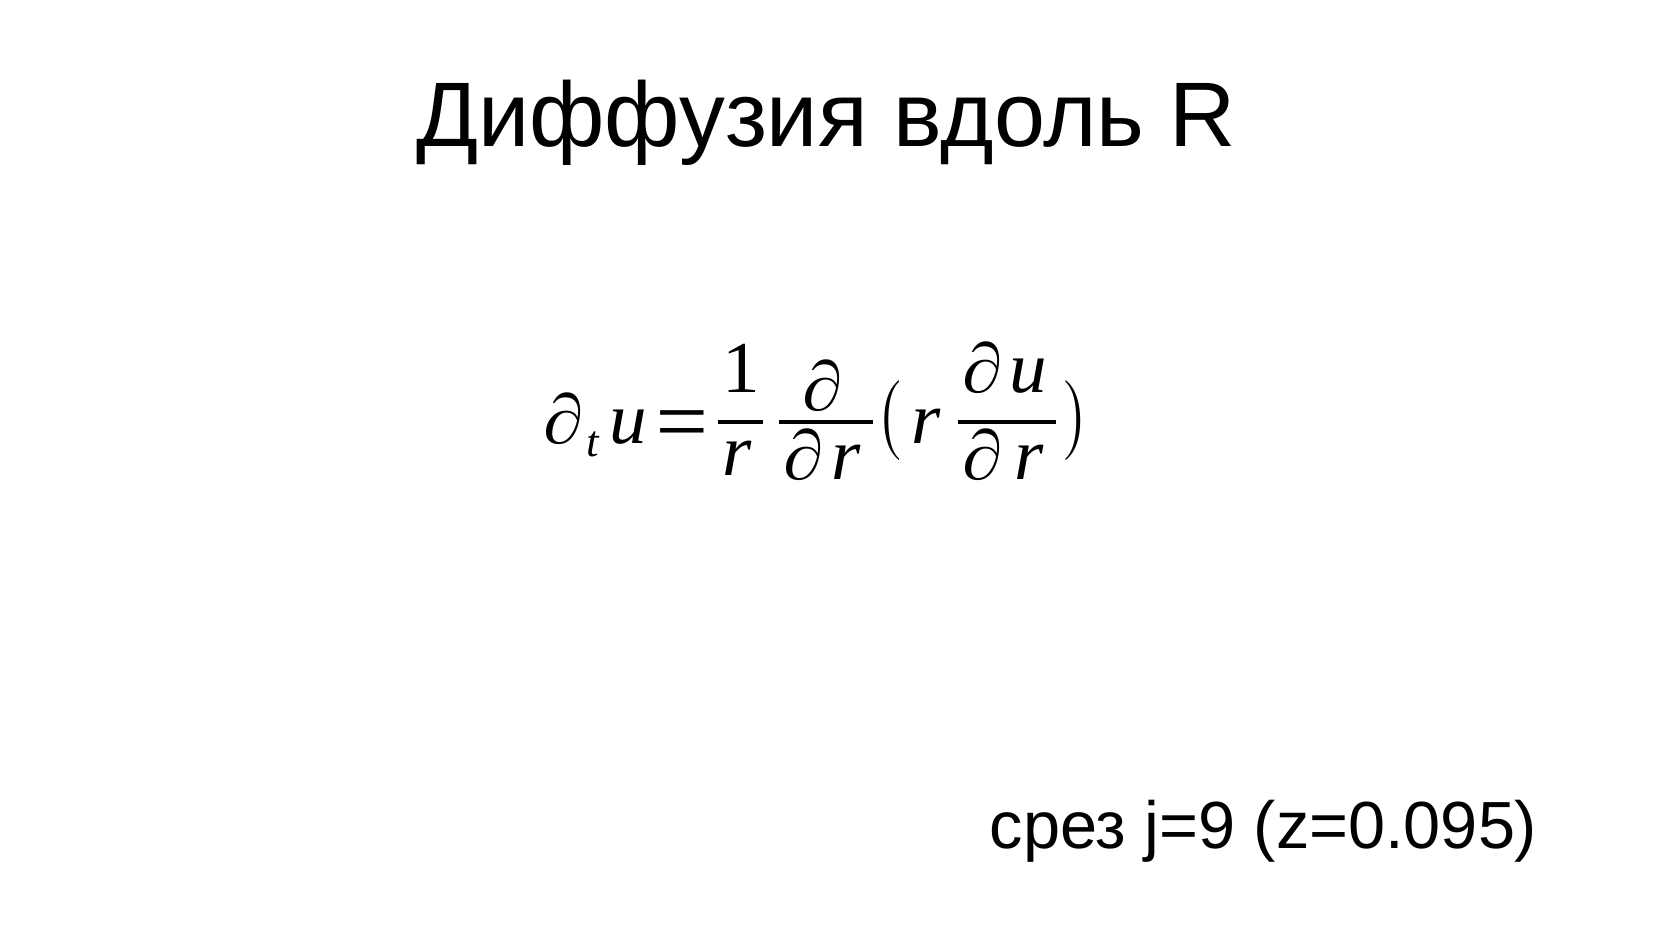

# Диффузия вдоль R
срез j=9 (z=0.095)